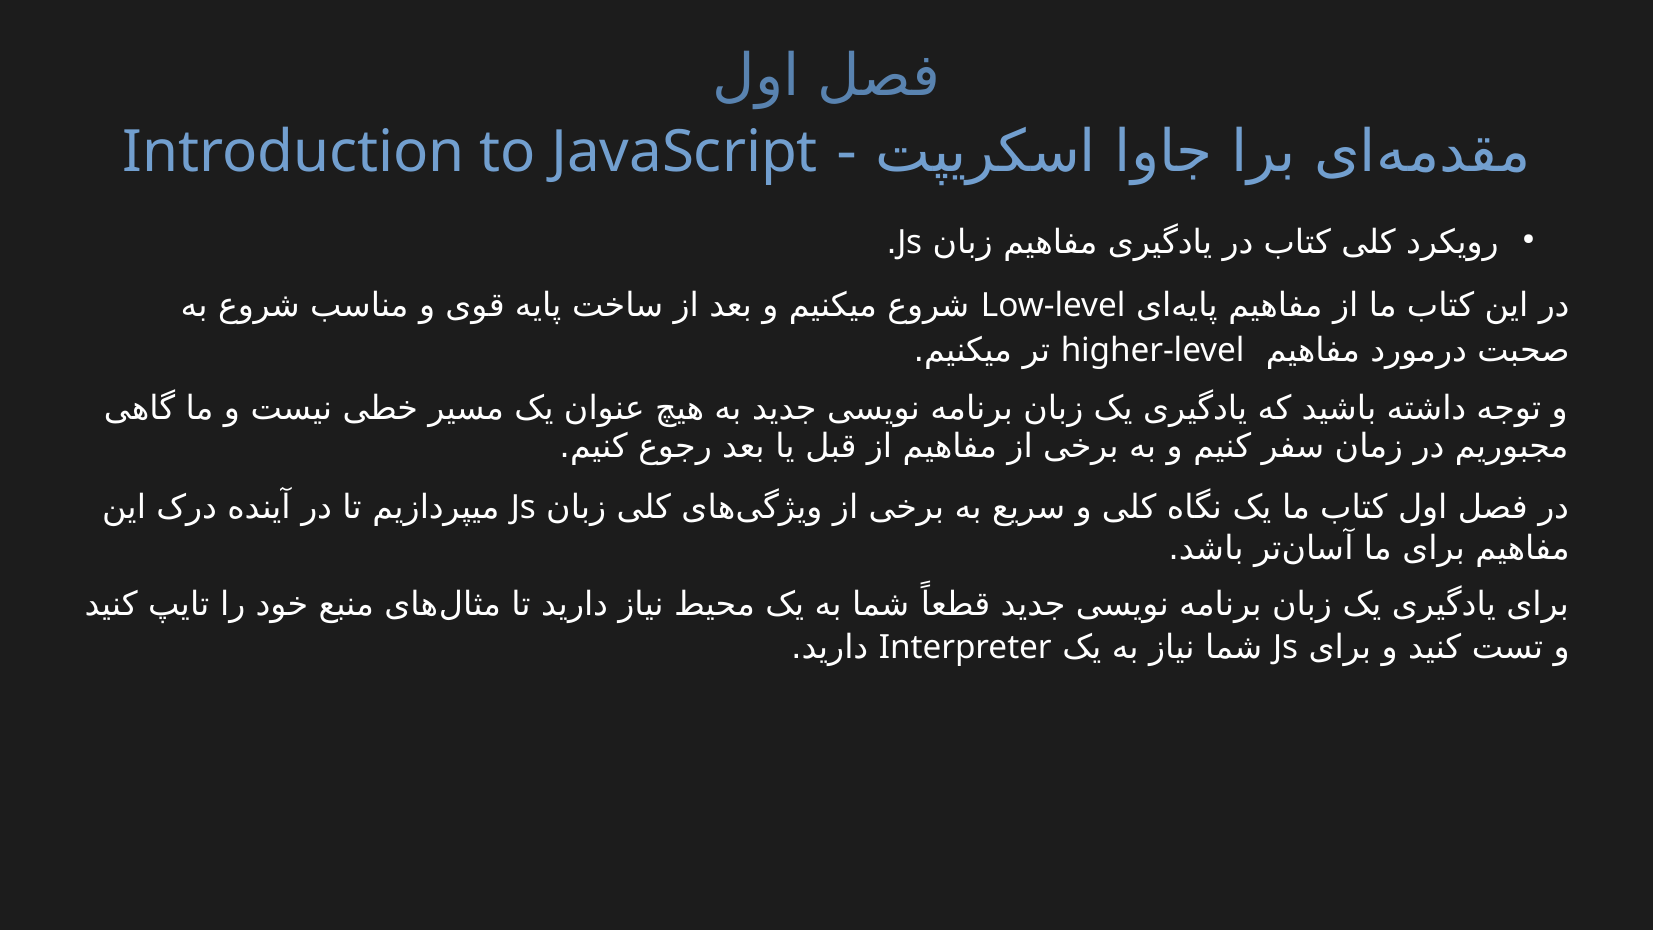

# فصل اول مقدمه‌ای برا جاوا اسکریپت - Introduction to JavaScript
رویکرد کلی کتاب در یادگیری مفاهیم زبان Js.
در این کتاب ما از مفاهیم پایه‌ای Low-level شروع میکنیم و بعد از ساخت پایه قوی و مناسب شروع به صحبت درمورد مفاهیم higher-level تر میکنیم.
و توجه داشته باشید که یادگیری یک زبان برنامه نویسی جدید به هیچ عنوان یک مسیر خطی نیست و ما گاهی مجبوریم در زمان سفر کنیم و به برخی از مفاهیم از قبل یا بعد رجوع کنیم.
در فصل اول کتاب ما یک نگاه کلی و سریع به برخی از ویژگی‌های کلی زبان Js میپردازیم تا در آینده درک این مفاهیم برای ما آسان‌تر باشد.
برای یادگیری یک زبان برنامه نویسی جدید قطعاً شما به یک محیط نیاز دارید تا مثال‌های منبع خود را تایپ کنید و تست کنید و برای Js شما نیاز به یک Interpreter دارید.